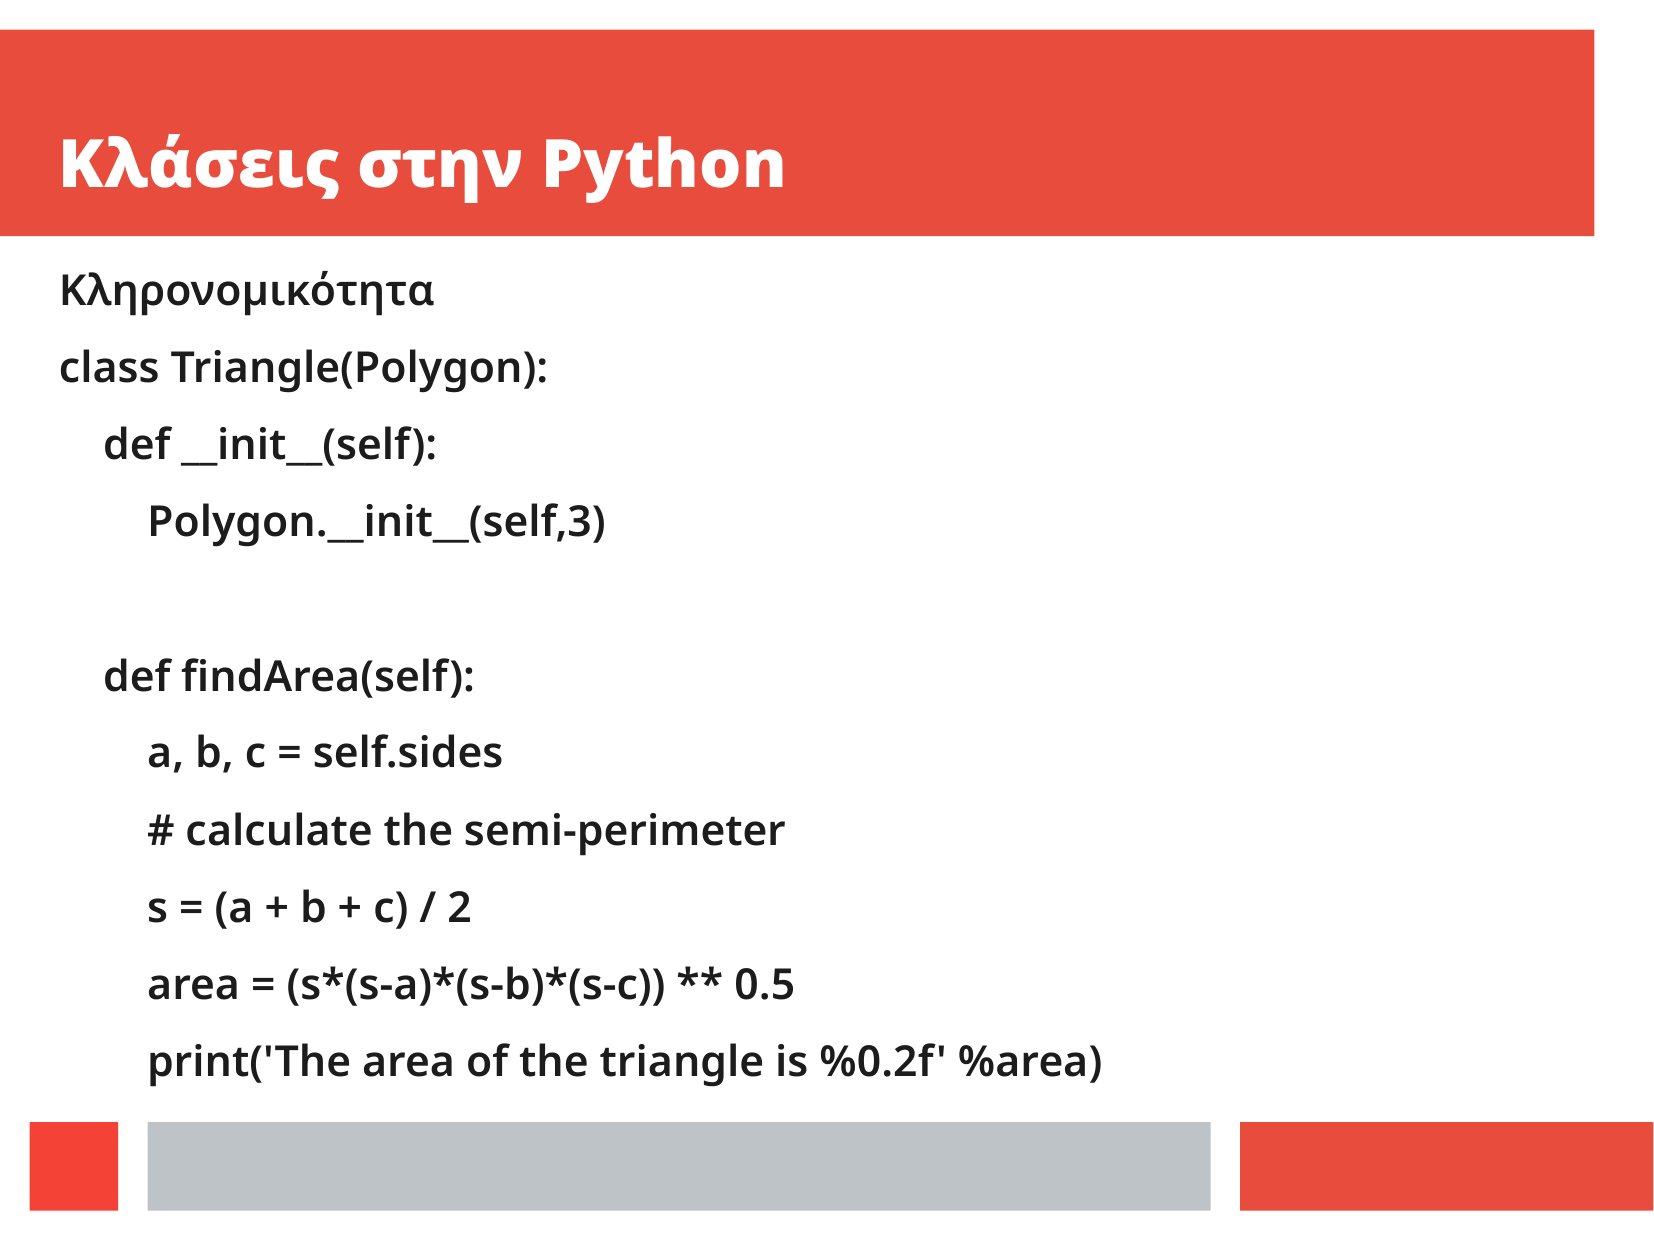

# Κλάσεις στην Python
Kληρονομικότητα
class Triangle(Polygon):
 def __init__(self):
 Polygon.__init__(self,3)
 def findArea(self):
 a, b, c = self.sides
 # calculate the semi-perimeter
 s = (a + b + c) / 2
 area = (s*(s-a)*(s-b)*(s-c)) ** 0.5
 print('The area of the triangle is %0.2f' %area)